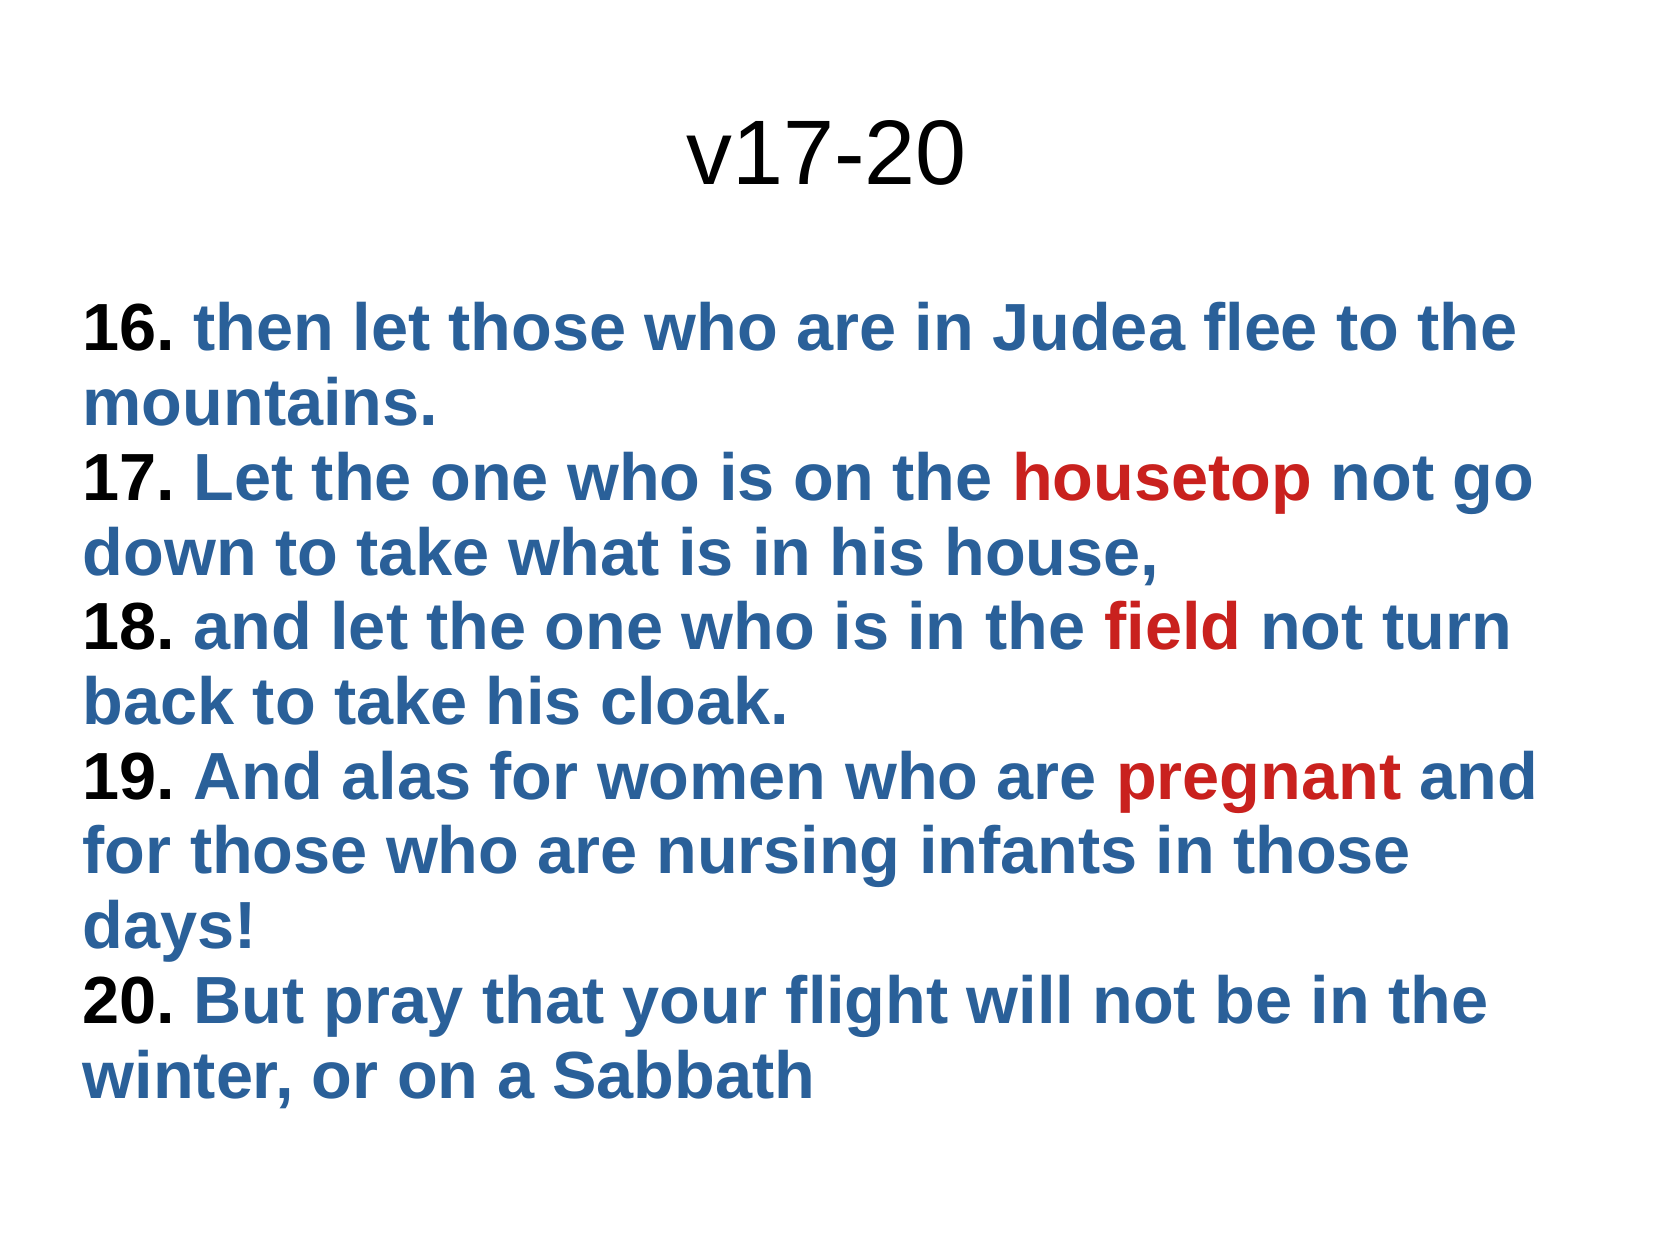

# v17-20
16. then let those who are in Judea flee to the mountains.
17. Let the one who is on the housetop not go down to take what is in his house,
18. and let the one who is in the field not turn back to take his cloak.
19. And alas for women who are pregnant and for those who are nursing infants in those days!
20. But pray that your flight will not be in the winter, or on a Sabbath